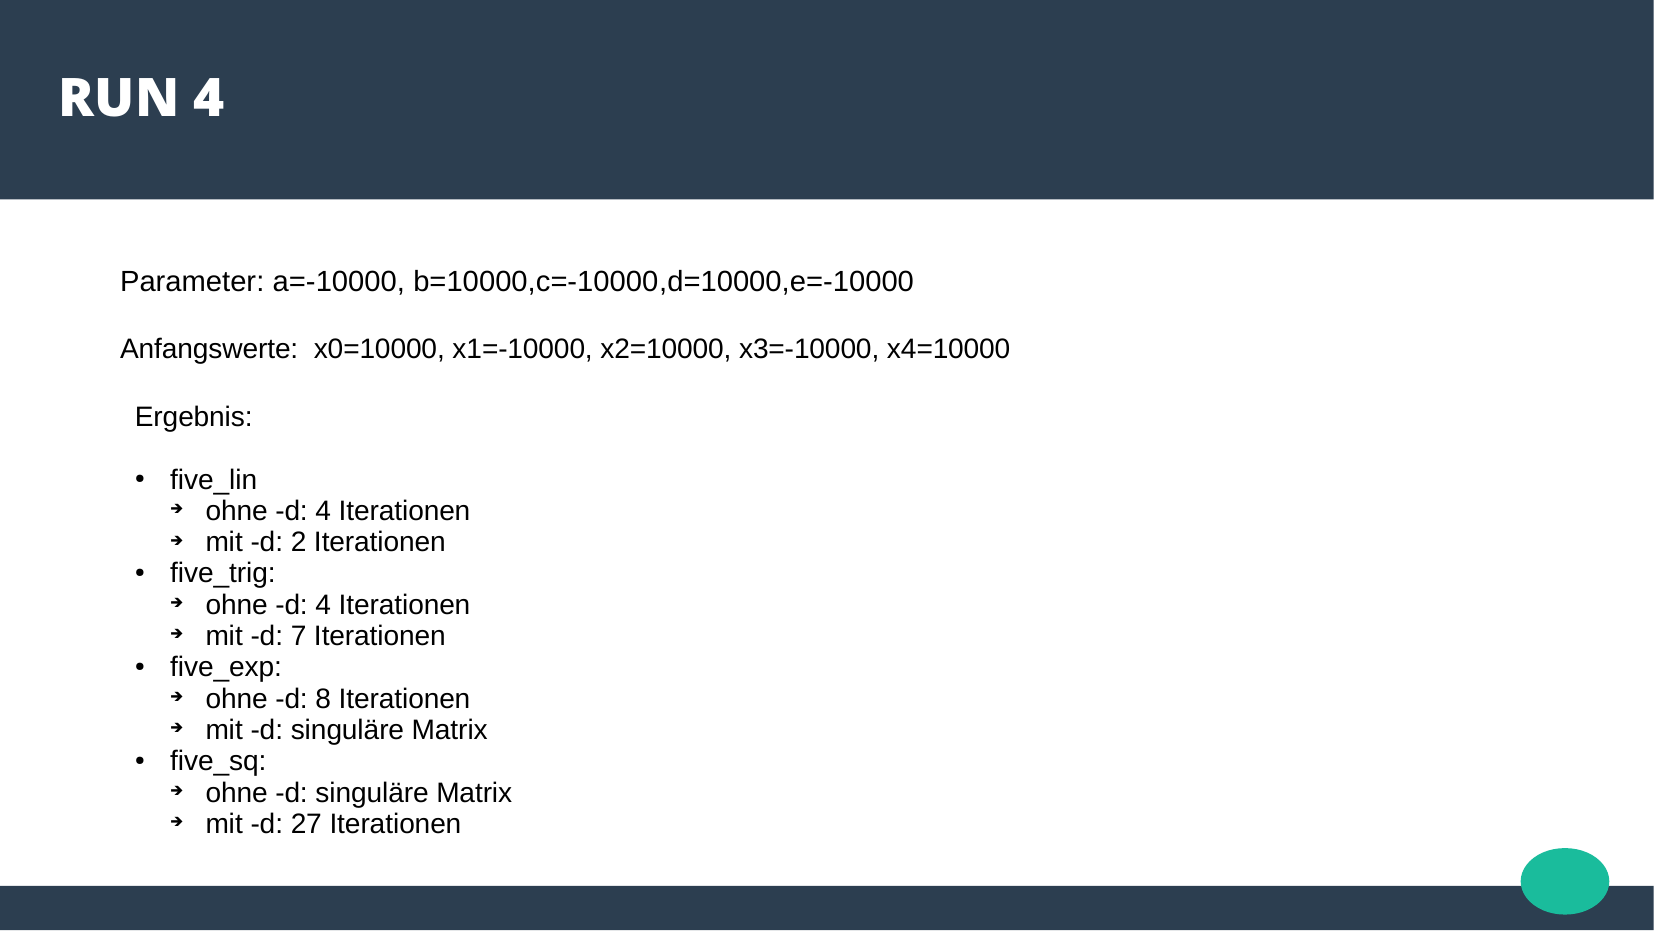

# RUN 4
Parameter: a=-10000, b=10000,c=-10000,d=10000,e=-10000
Anfangswerte: x0=10000, x1=-10000, x2=10000, x3=-10000, x4=10000
Ergebnis:
five_lin
ohne -d: 4 Iterationen
mit -d: 2 Iterationen
five_trig:
ohne -d: 4 Iterationen
mit -d: 7 Iterationen
five_exp:
ohne -d: 8 Iterationen
mit -d: singuläre Matrix
five_sq:
ohne -d: singuläre Matrix
mit -d: 27 Iterationen